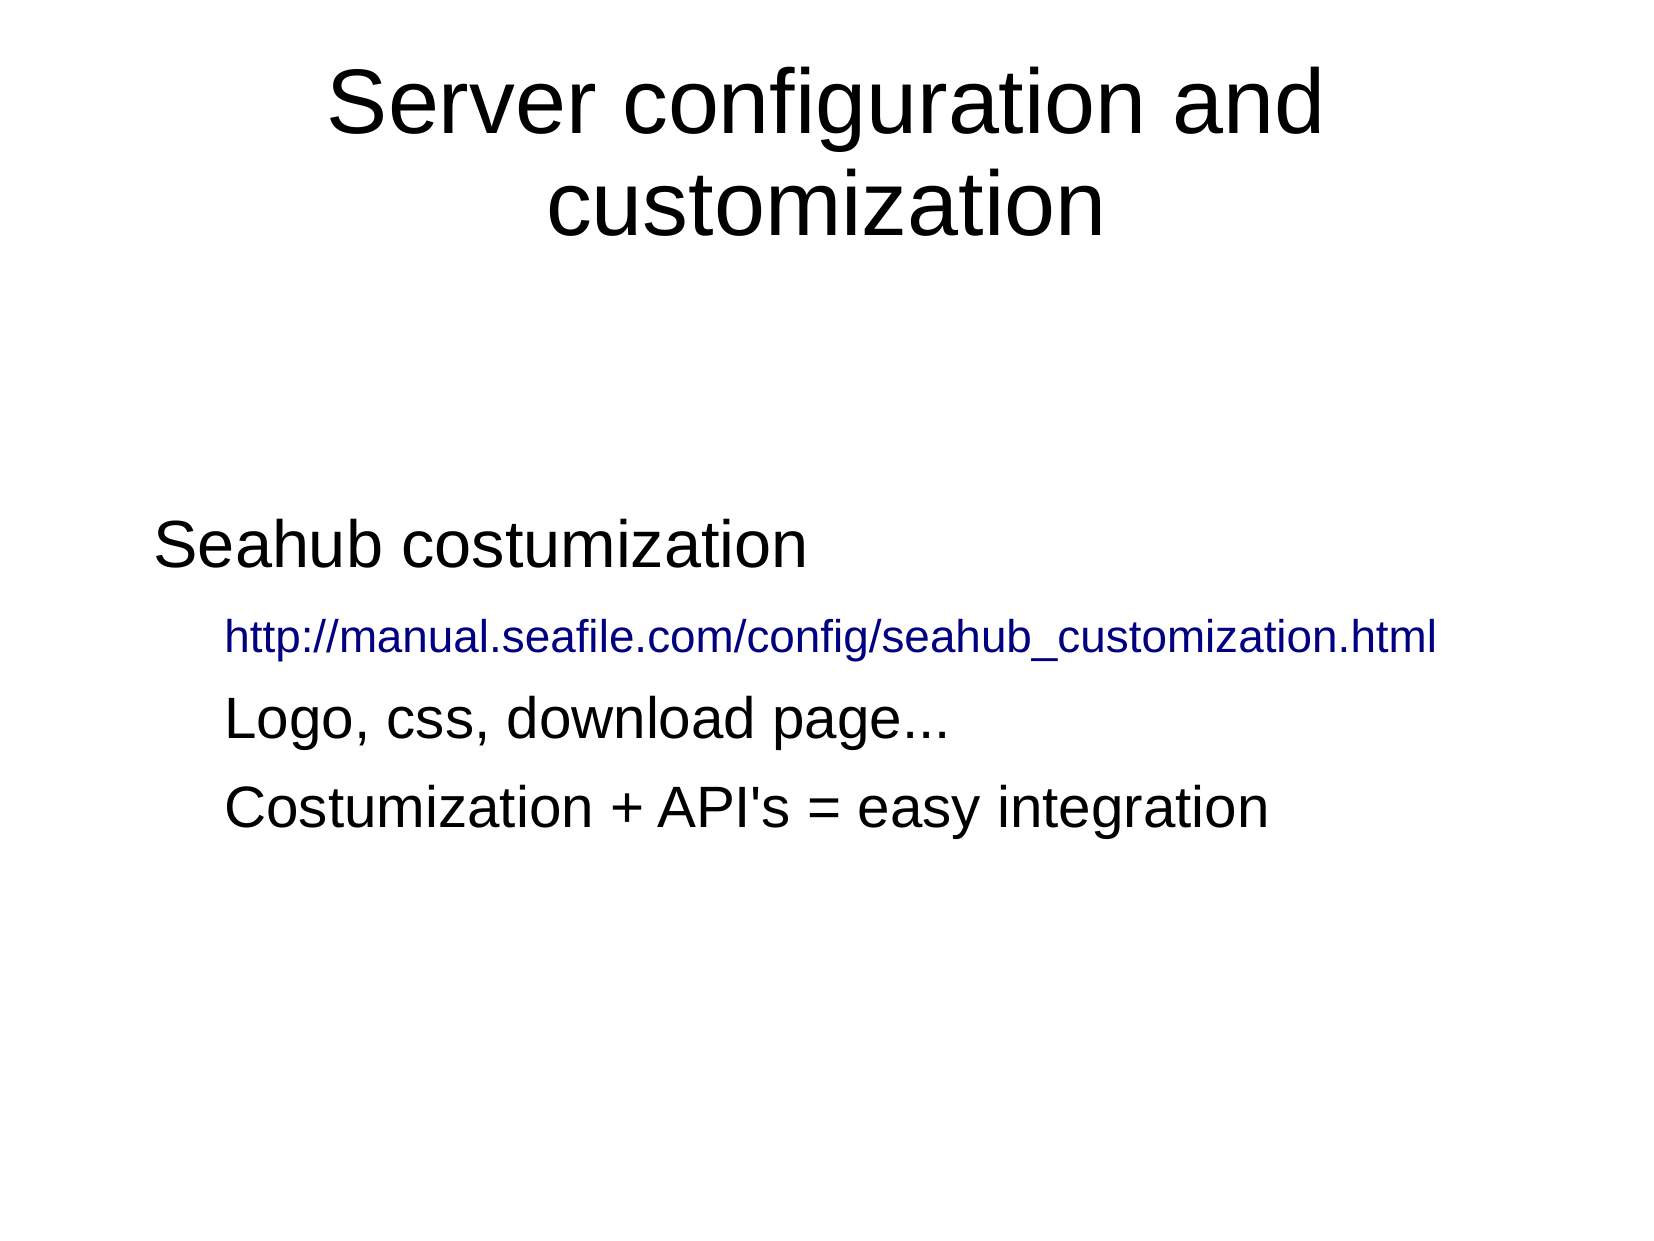

# Server configuration and customization
Seahub costumization
http://manual.seafile.com/config/seahub_customization.html
Logo, css, download page...
Costumization + API's = easy integration